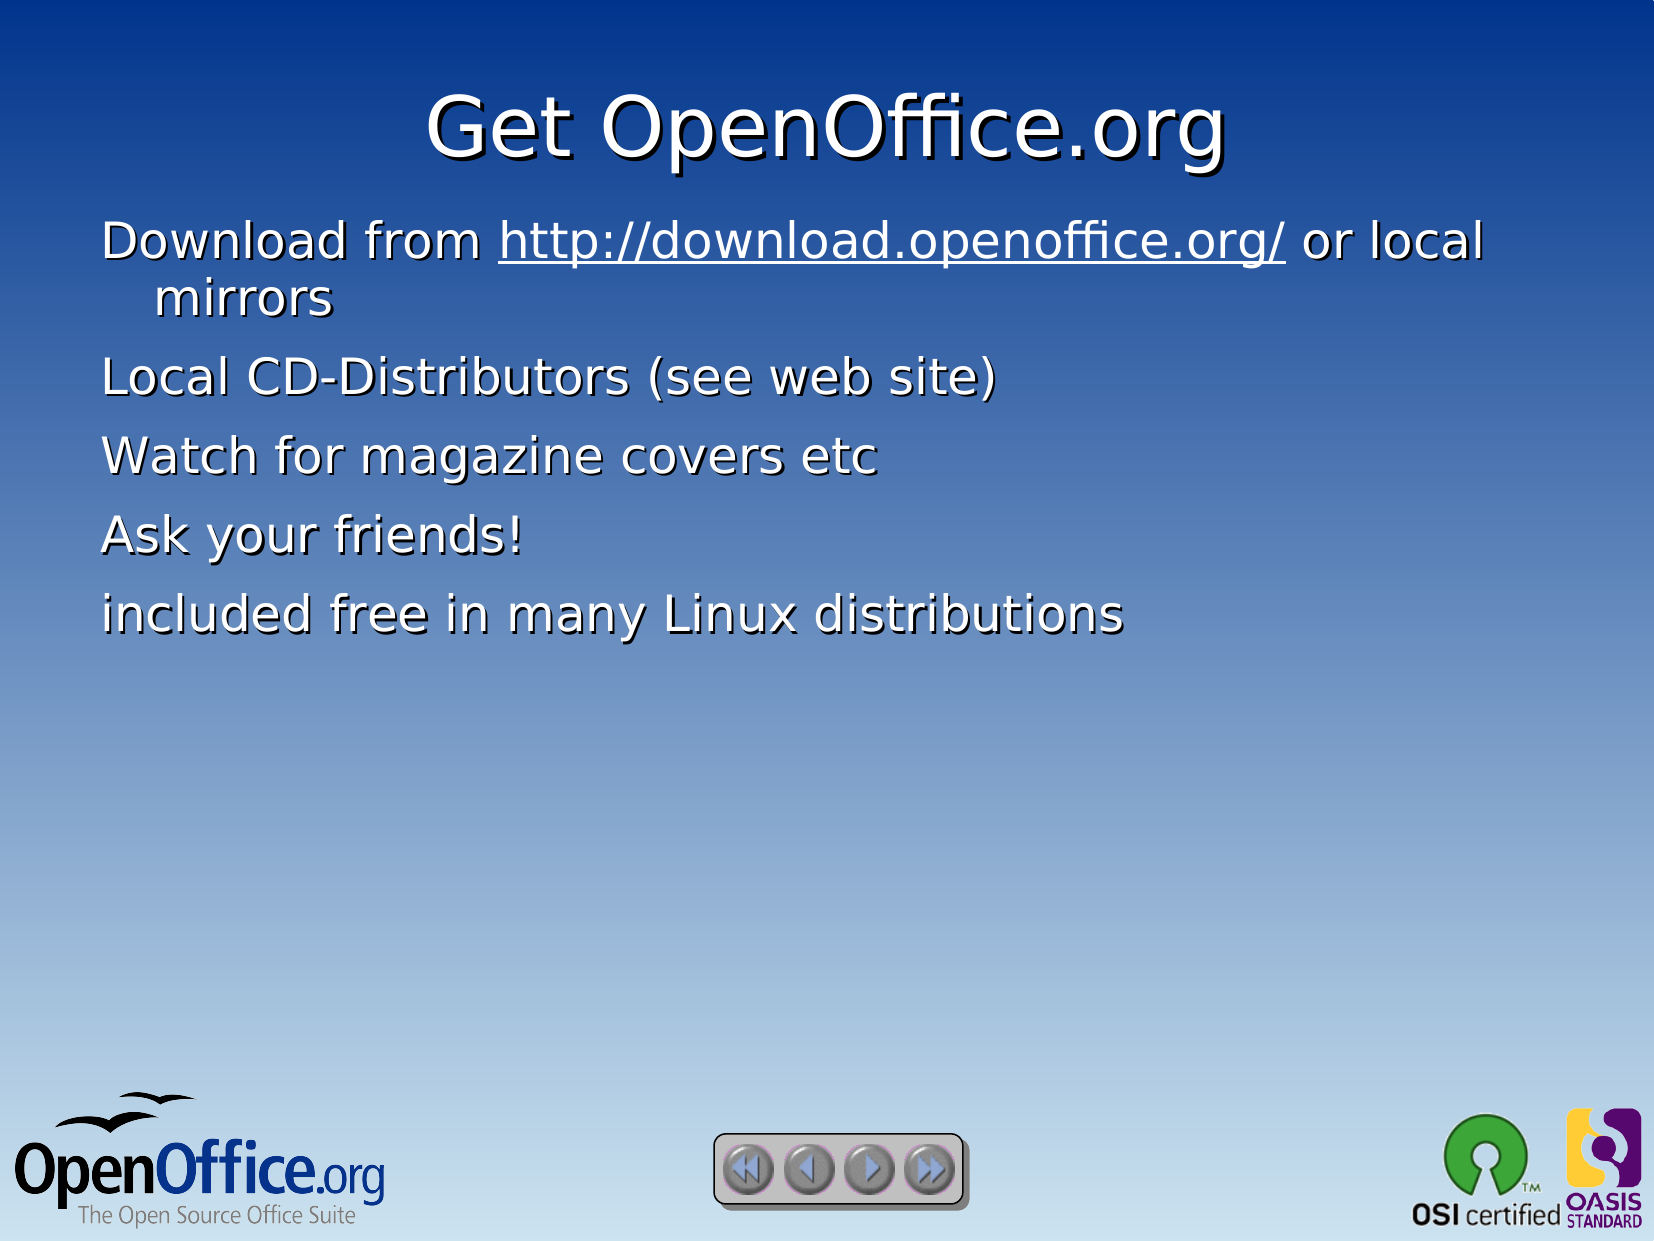

# Get OpenOffice.org
Download from http://download.openoffice.org/ or local mirrors
Local CD-Distributors (see web site)
Watch for magazine covers etc
Ask your friends!
included free in many Linux distributions